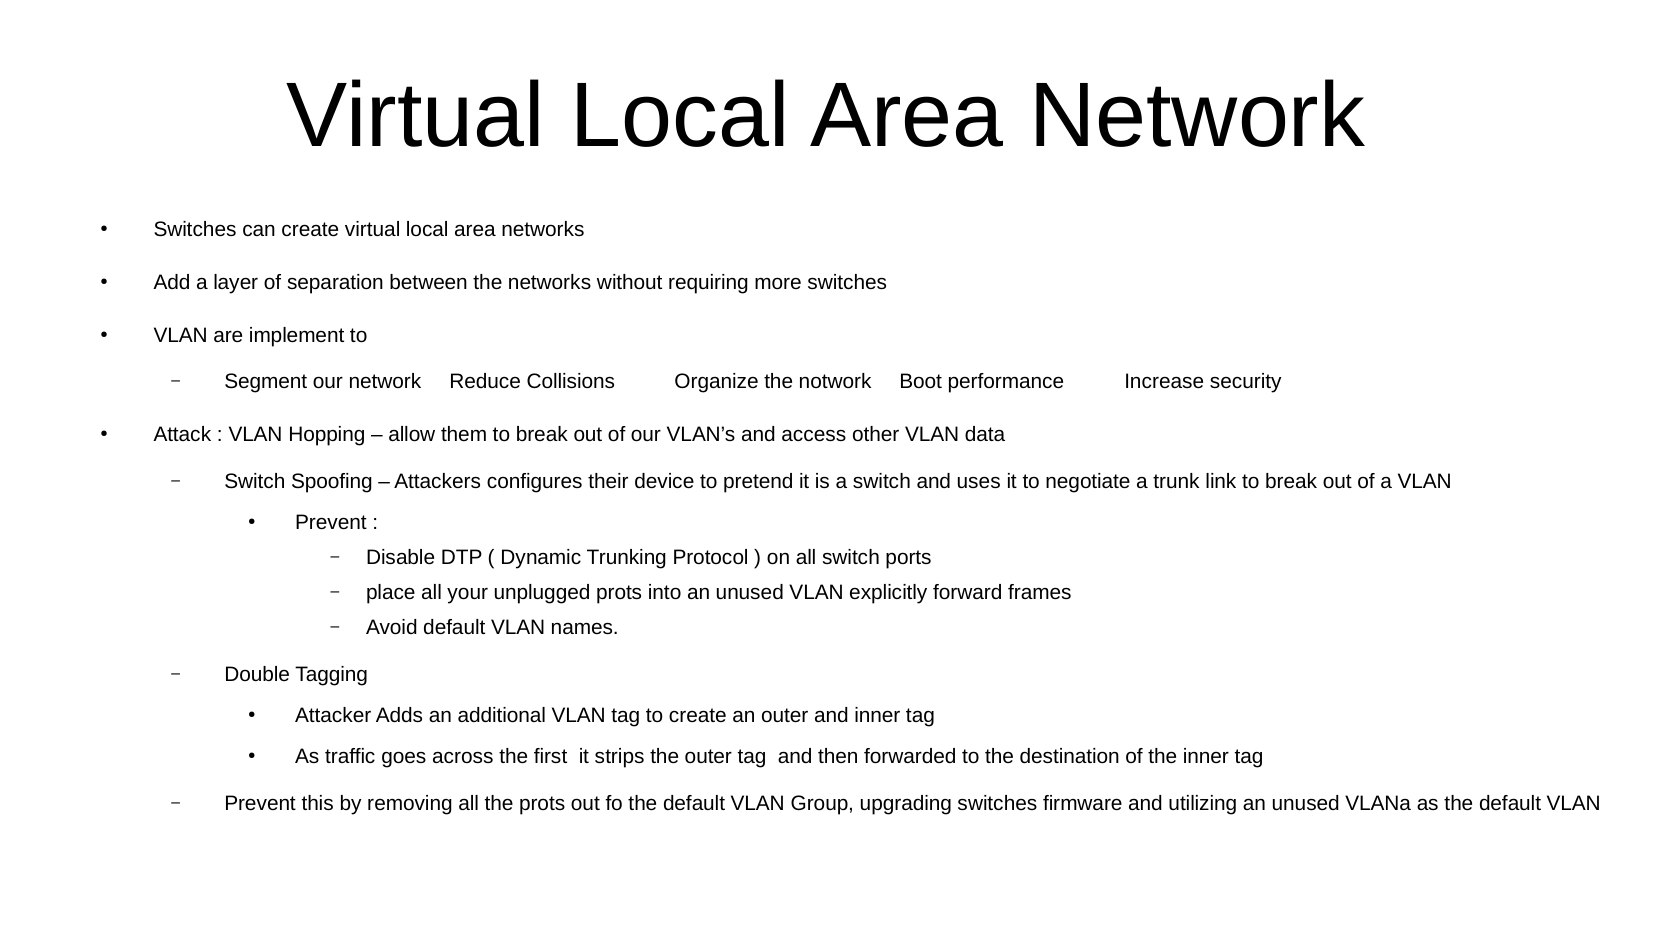

# Virtual Local Area Network
Switches can create virtual local area networks
Add a layer of separation between the networks without requiring more switches
VLAN are implement to
Segment our network 	Reduce Collisions 	Organize the notwork 	Boot performance	Increase security
Attack : VLAN Hopping – allow them to break out of our VLAN’s and access other VLAN data
Switch Spoofing – Attackers configures their device to pretend it is a switch and uses it to negotiate a trunk link to break out of a VLAN
Prevent :
Disable DTP ( Dynamic Trunking Protocol ) on all switch ports
place all your unplugged prots into an unused VLAN explicitly forward frames
Avoid default VLAN names.
Double Tagging
Attacker Adds an additional VLAN tag to create an outer and inner tag
As traffic goes across the first it strips the outer tag and then forwarded to the destination of the inner tag
Prevent this by removing all the prots out fo the default VLAN Group, upgrading switches firmware and utilizing an unused VLANa as the default VLAN